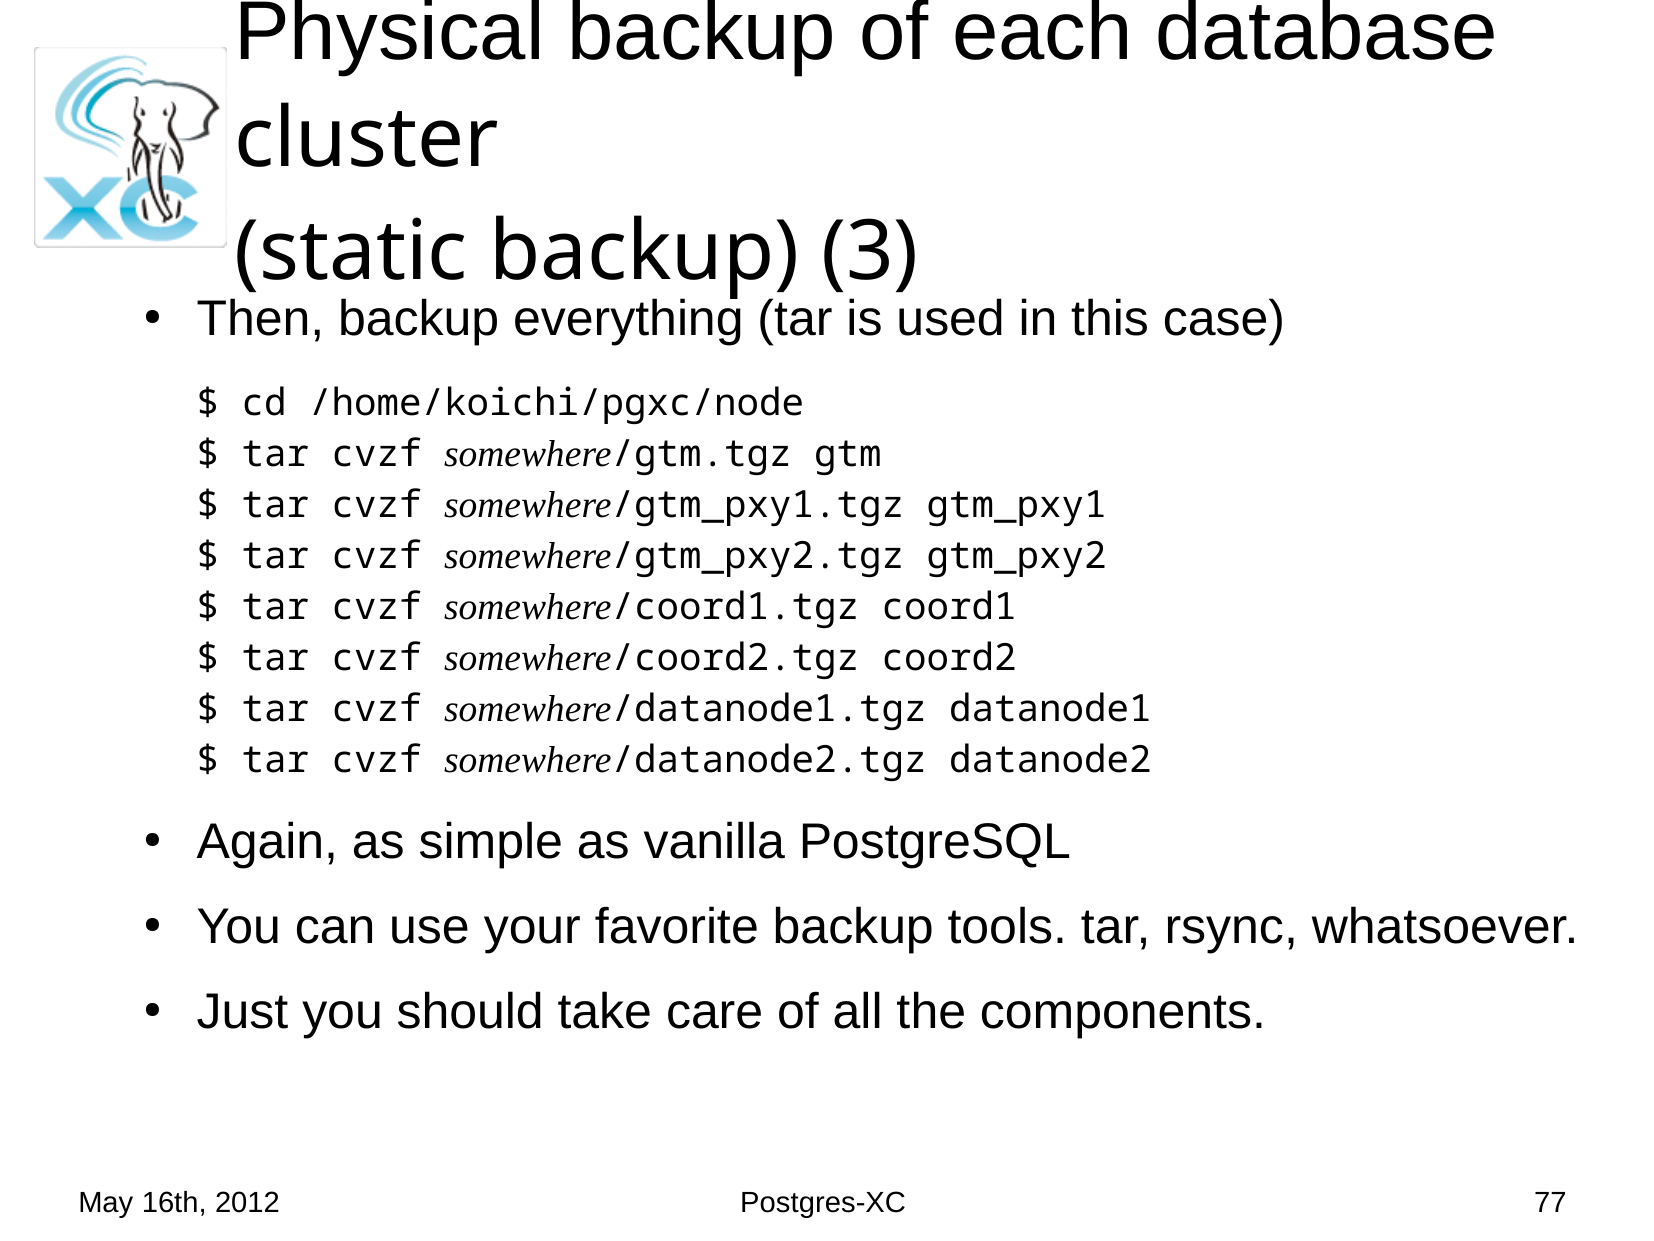

# Physical backup of each database cluster (static backup) (3)
Then, backup everything (tar is used in this case)
$ cd /home/koichi/pgxc/node
$ tar cvzf somewhere/gtm.tgz gtm
$ tar cvzf somewhere/gtm_pxy1.tgz gtm_pxy1
$ tar cvzf somewhere/gtm_pxy2.tgz gtm_pxy2
$ tar cvzf somewhere/coord1.tgz coord1
$ tar cvzf somewhere/coord2.tgz coord2
$ tar cvzf somewhere/datanode1.tgz datanode1
$ tar cvzf somewhere/datanode2.tgz datanode2
Again, as simple as vanilla PostgreSQL
You can use your favorite backup tools. tar, rsync, whatsoever.
Just you should take care of all the components.
77